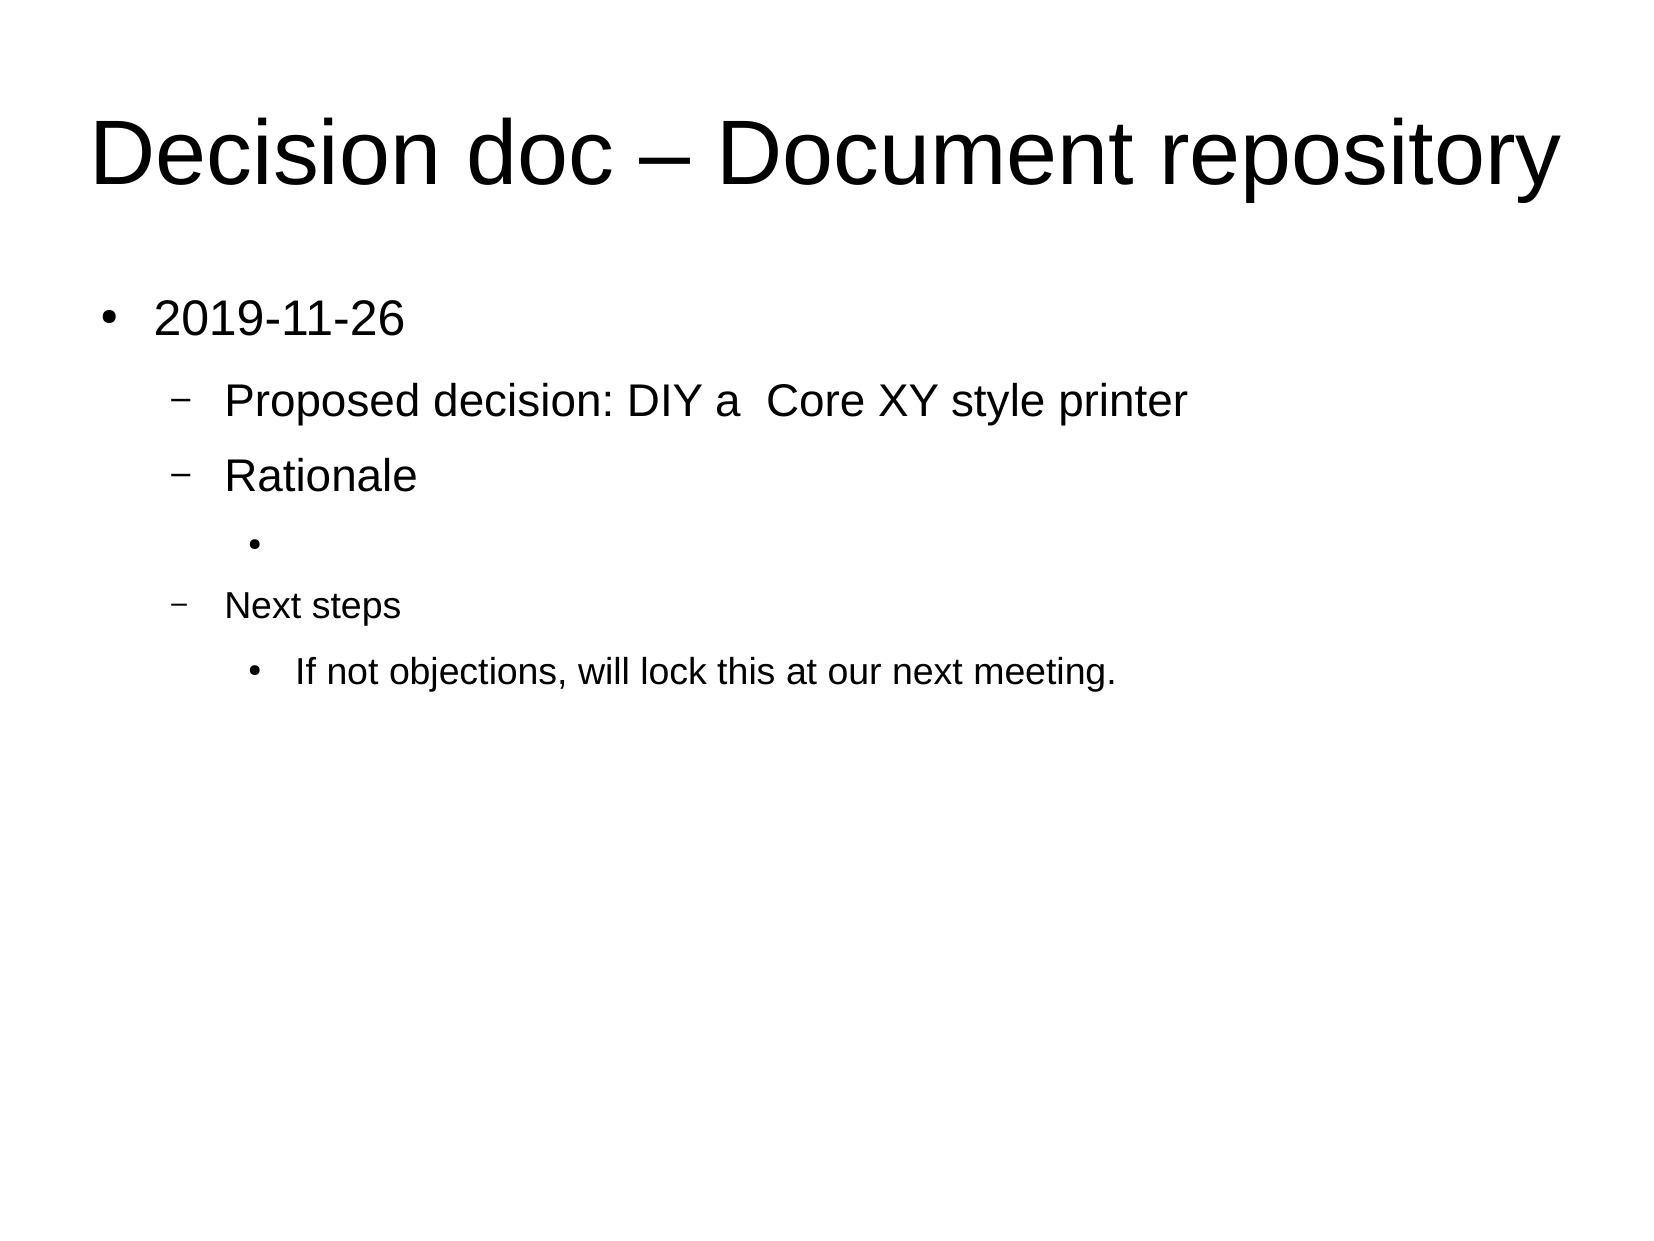

# Decision doc – Document repository
2019-11-26
Proposed decision: DIY a Core XY style printer
Rationale
Next steps
If not objections, will lock this at our next meeting.